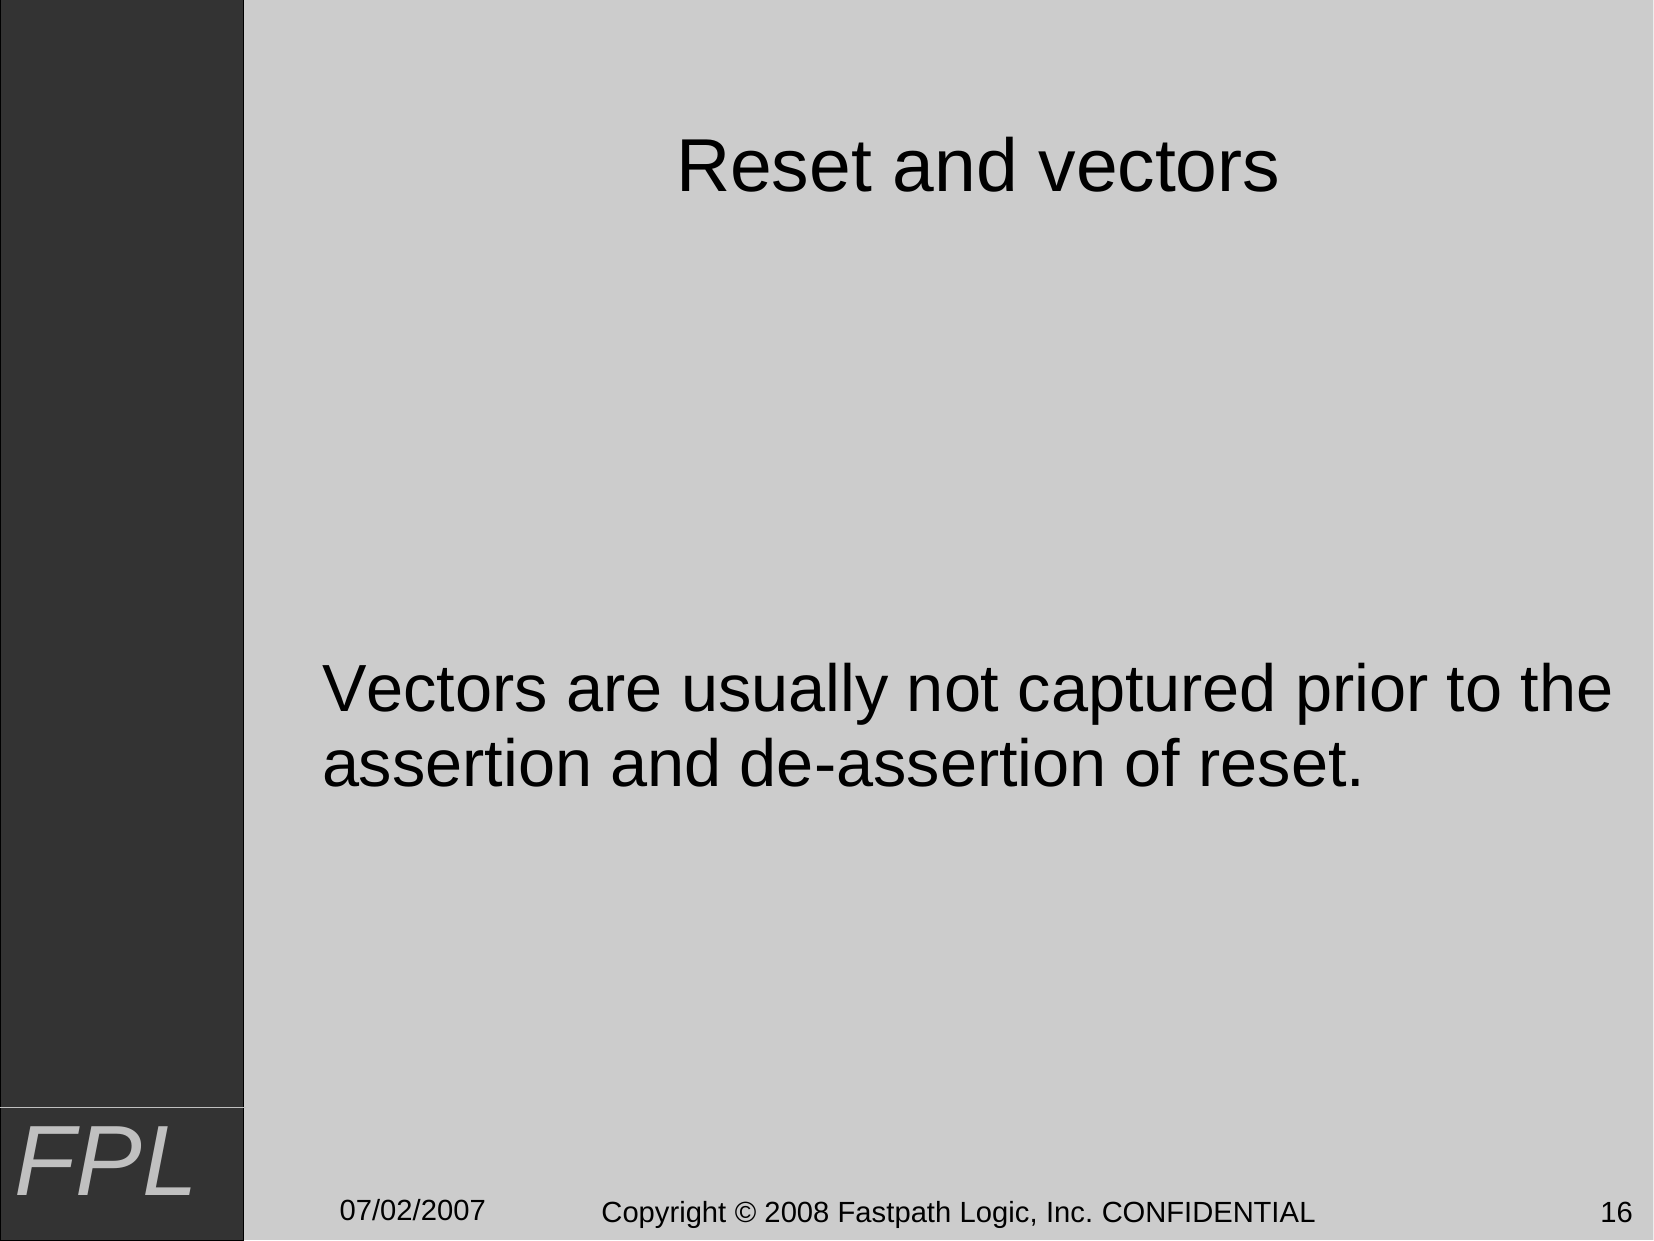

# Reset and vectors
Vectors are usually not captured prior to the assertion and de-assertion of reset.
07/02/2007
16
© 2007 FASTPATH LOGIC INC.